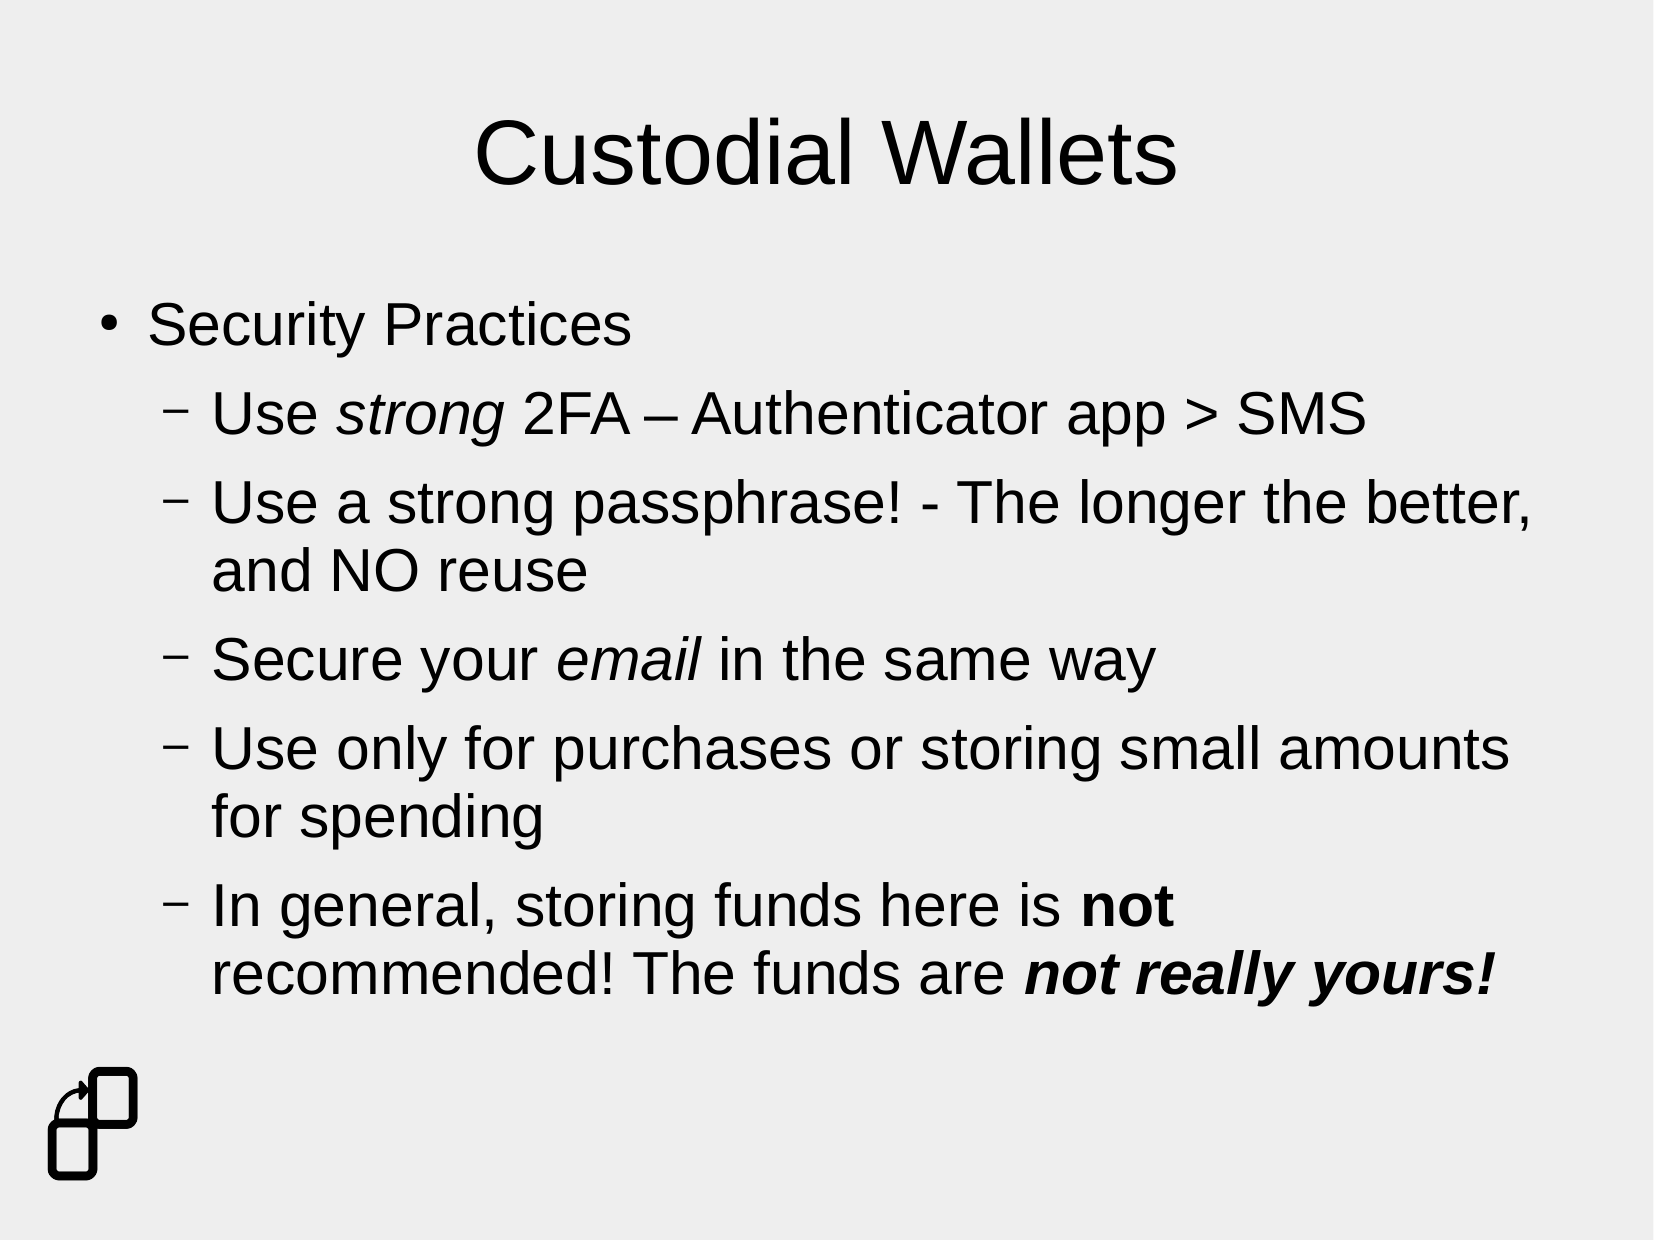

# Custodial Wallets
Security Practices
Use strong 2FA – Authenticator app > SMS
Use a strong passphrase! - The longer the better, and NO reuse
Secure your email in the same way
Use only for purchases or storing small amounts for spending
In general, storing funds here is not recommended! The funds are not really yours!